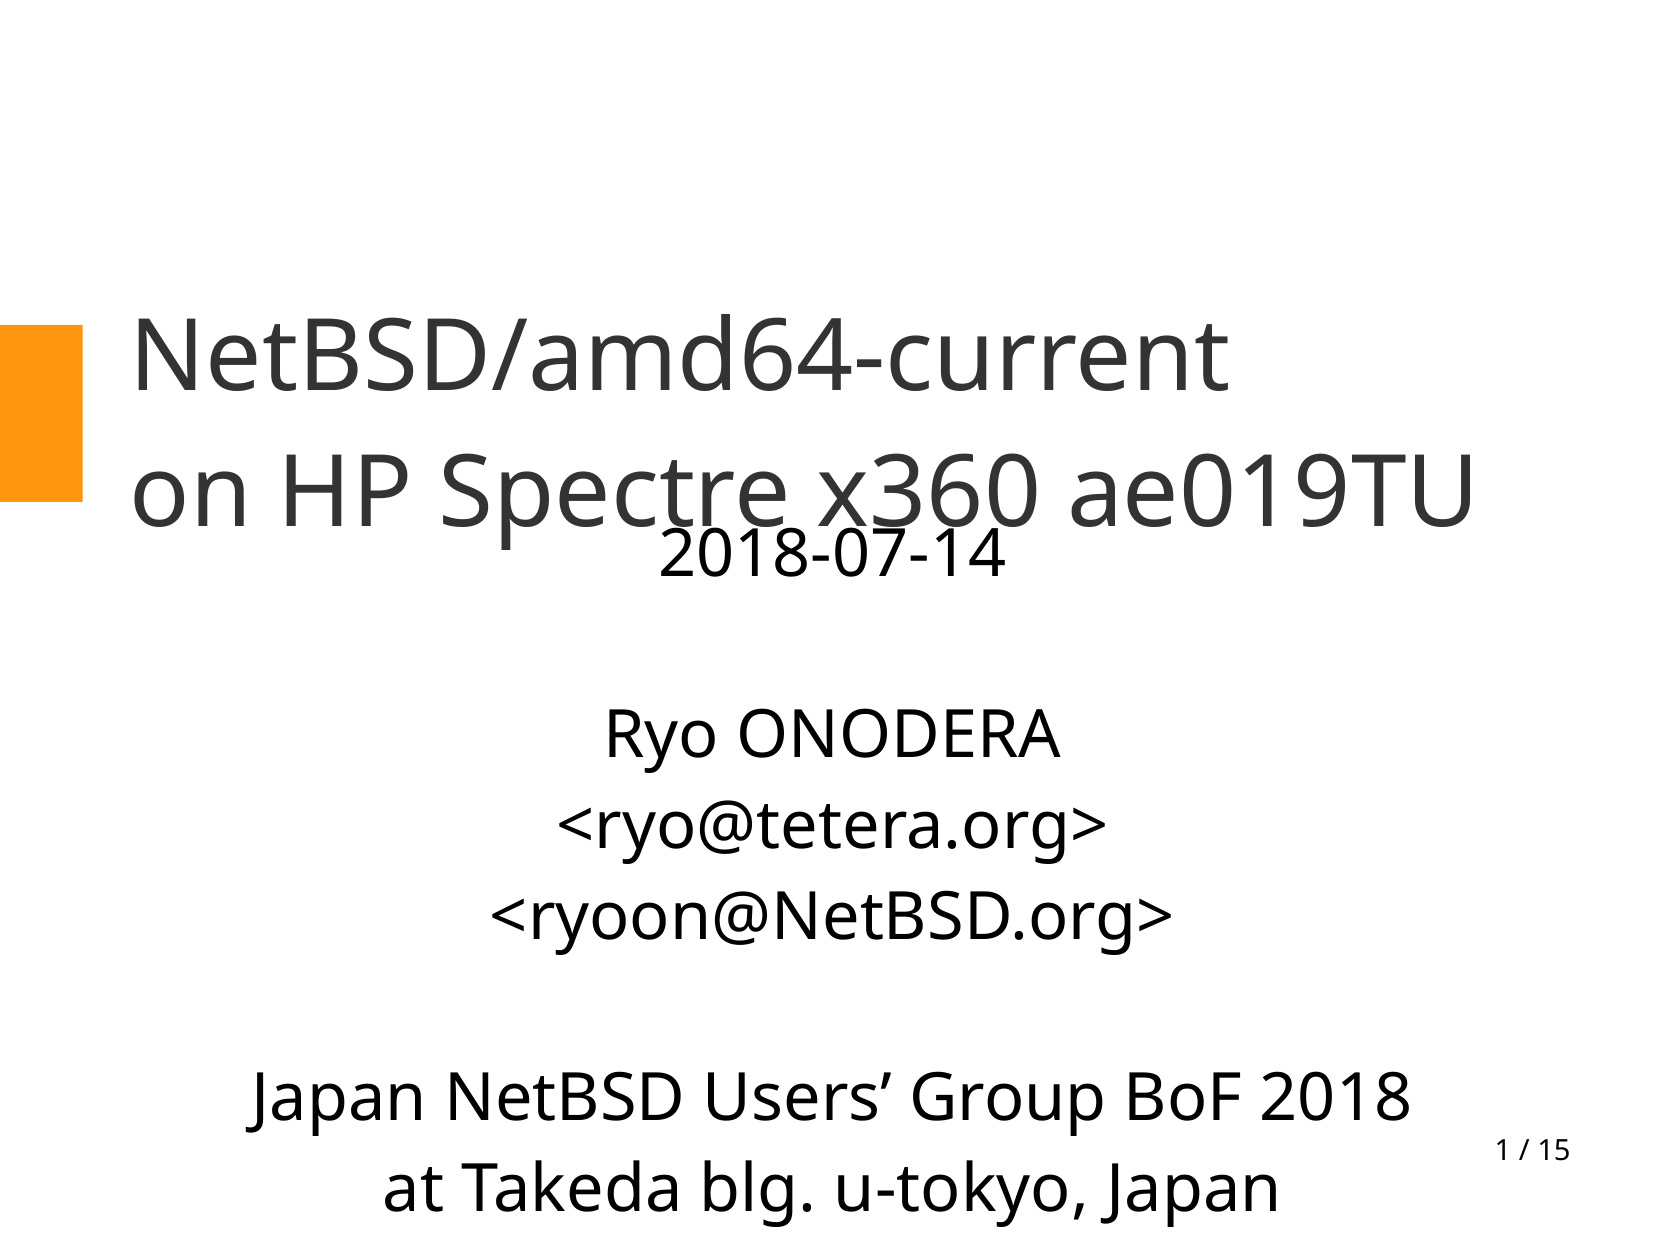

# NetBSD/amd64-current on HP Spectre x360 ae019TU
2018-07-14
Ryo ONODERA
<ryo@tetera.org>
<ryoon@NetBSD.org>
Japan NetBSD Users’ Group BoF 2018
at Takeda blg. u-tokyo, Japan
1